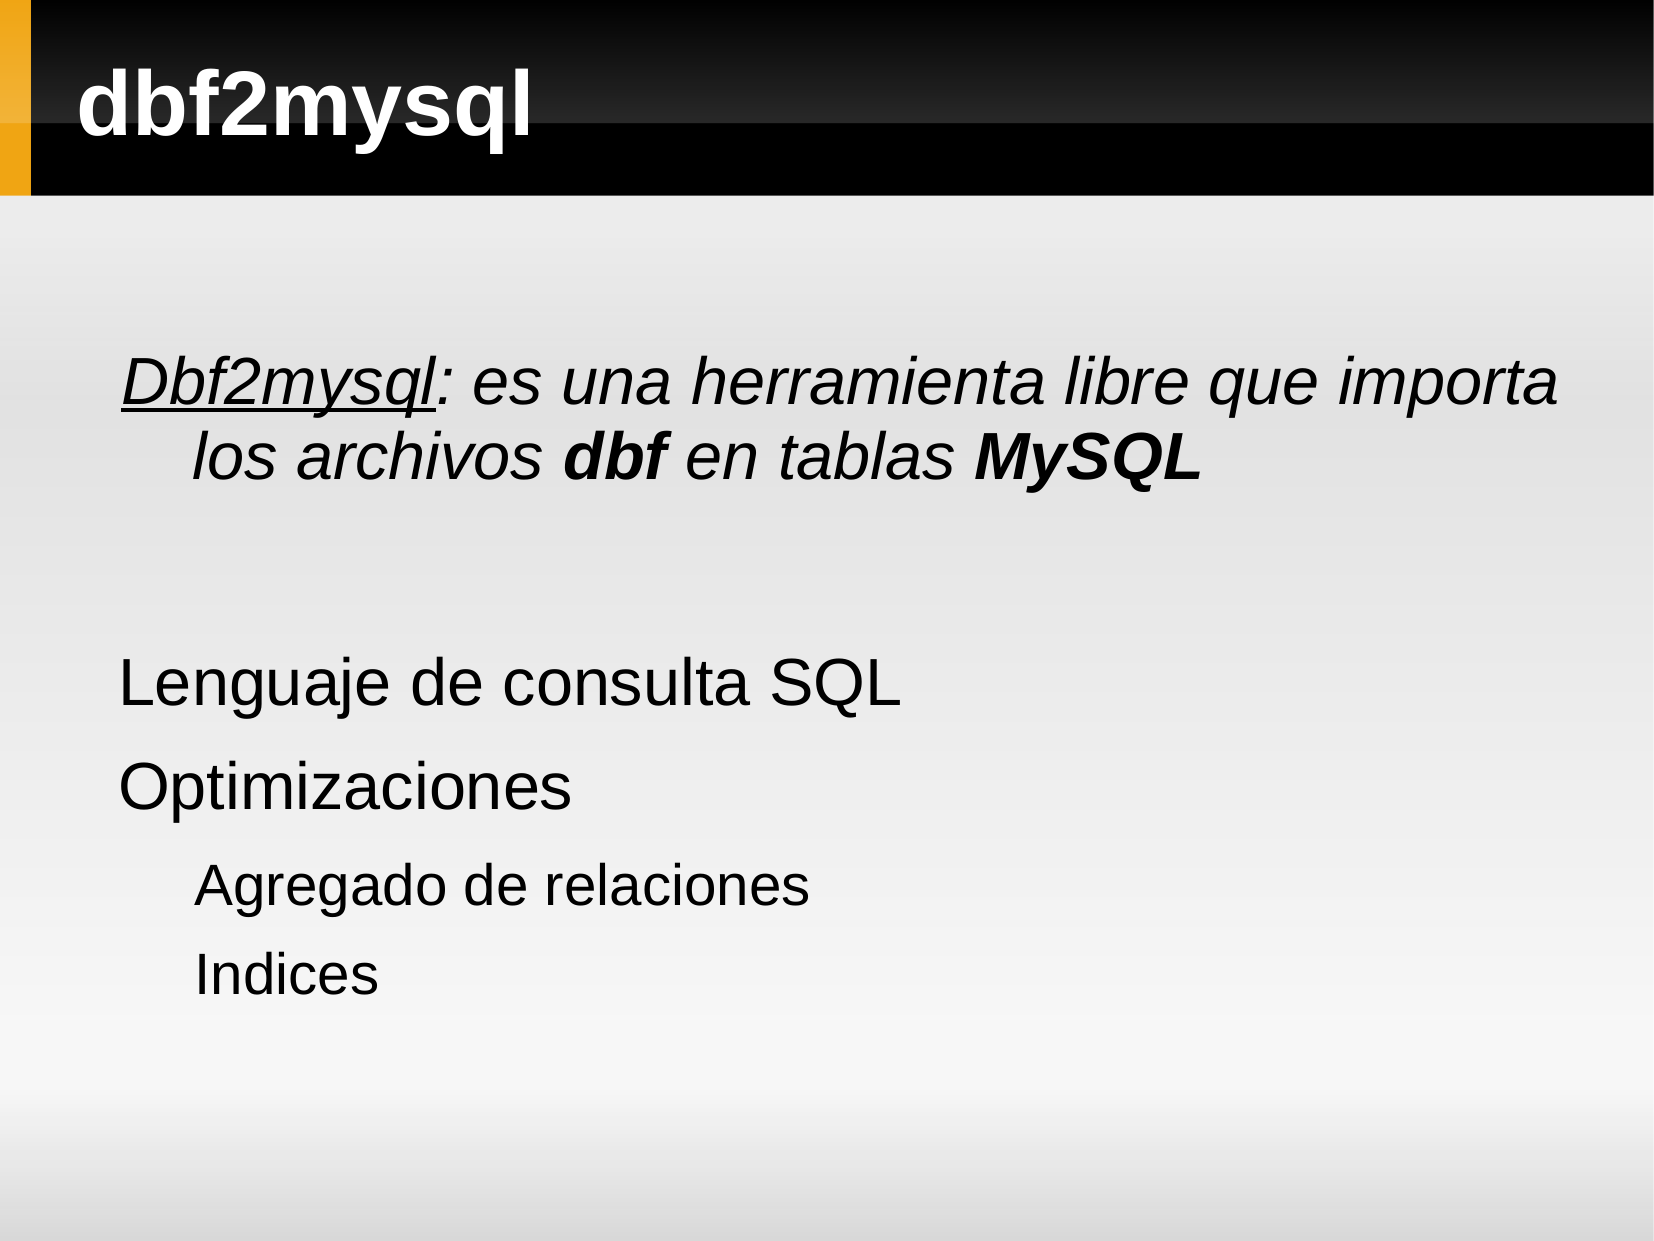

# dbf2mysql
Dbf2mysql: es una herramienta libre que importa los archivos dbf en tablas MySQL
Lenguaje de consulta SQL
Optimizaciones
Agregado de relaciones
Indices